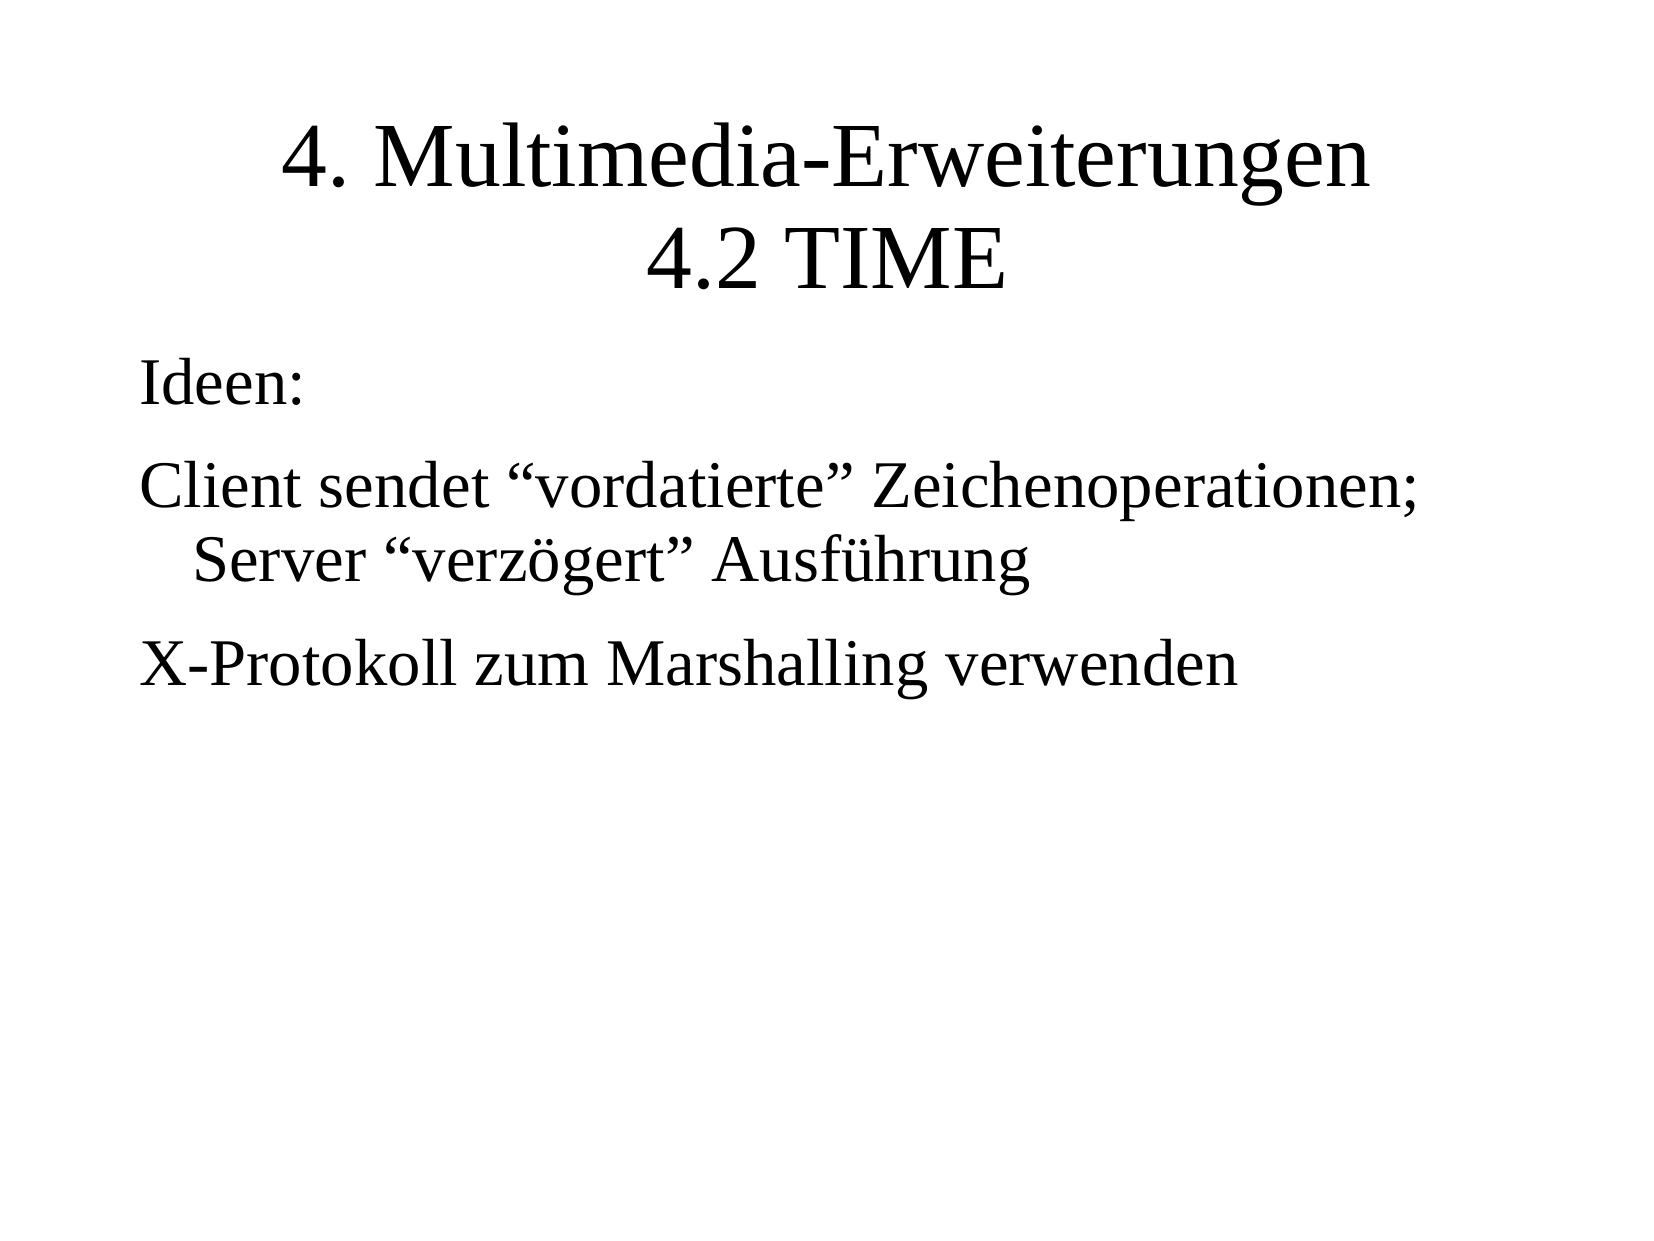

# 4. Multimedia-Erweiterungen 4.2 TIME
Ideen:
Client sendet “vordatierte” Zeichenoperationen; Server “verzögert” Ausführung
X-Protokoll zum Marshalling verwenden